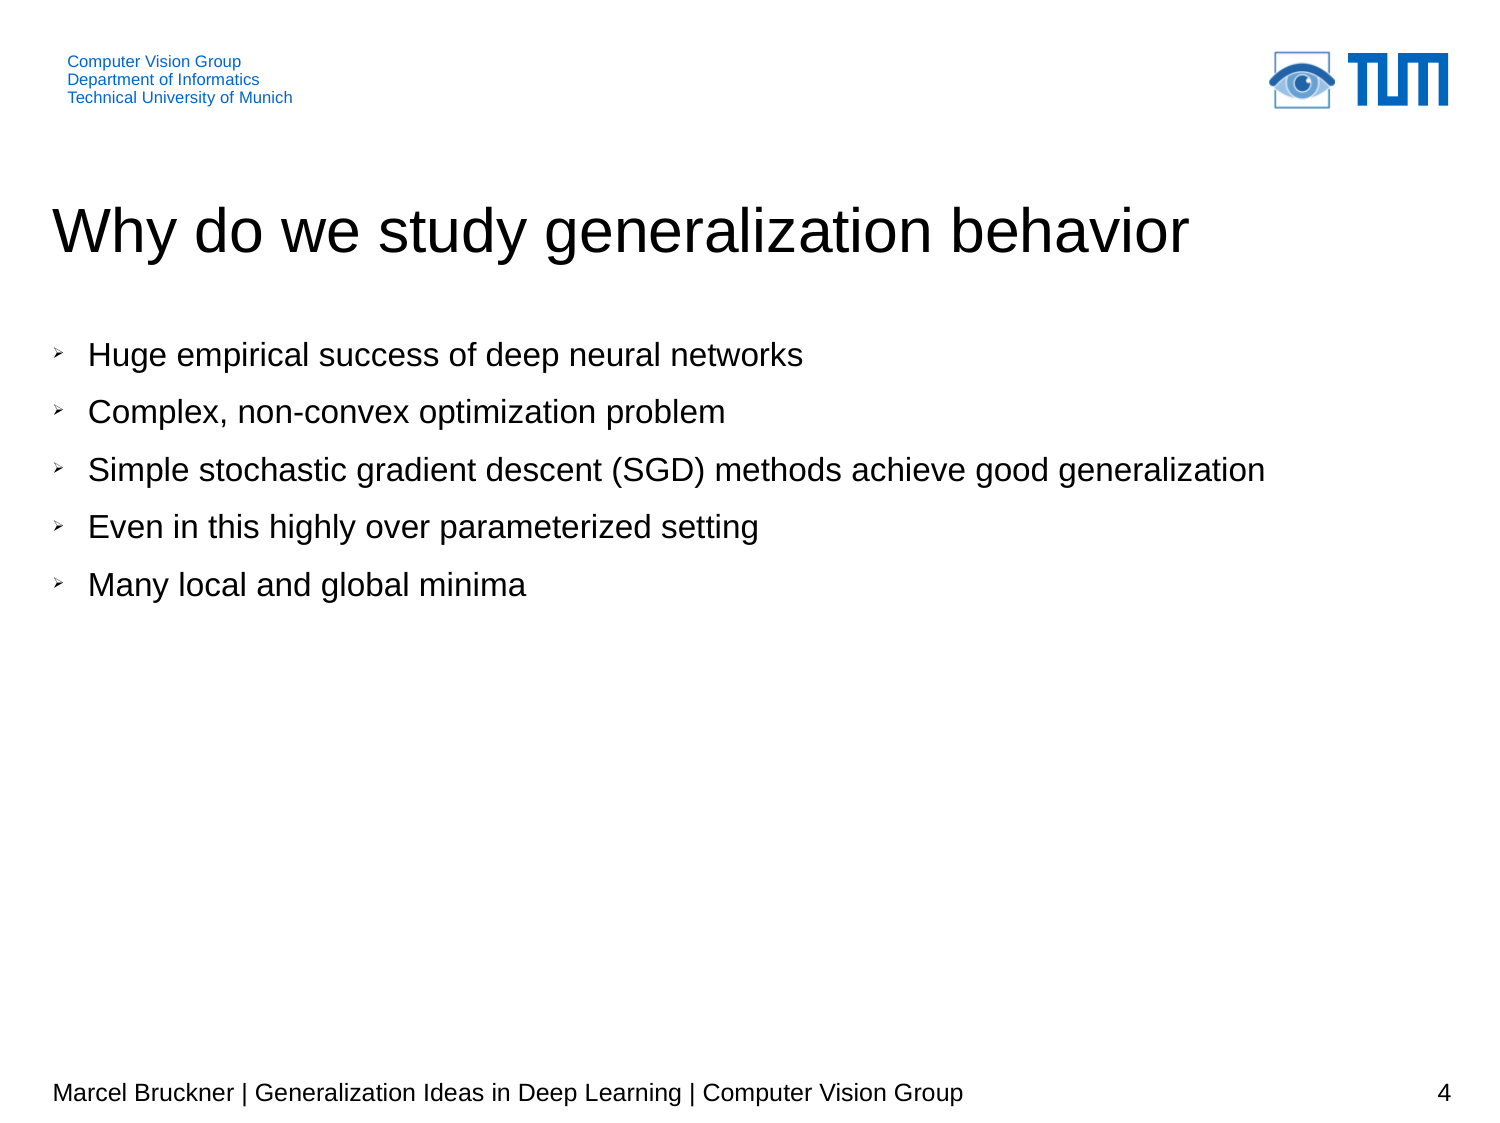

# Why do we study generalization behavior
Huge empirical success of deep neural networks
Complex, non-convex optimization problem
Simple stochastic gradient descent (SGD) methods achieve good generalization
Even in this highly over parameterized setting
Many local and global minima
Marcel Bruckner | Generalization Ideas in Deep Learning | Computer Vision Group
4